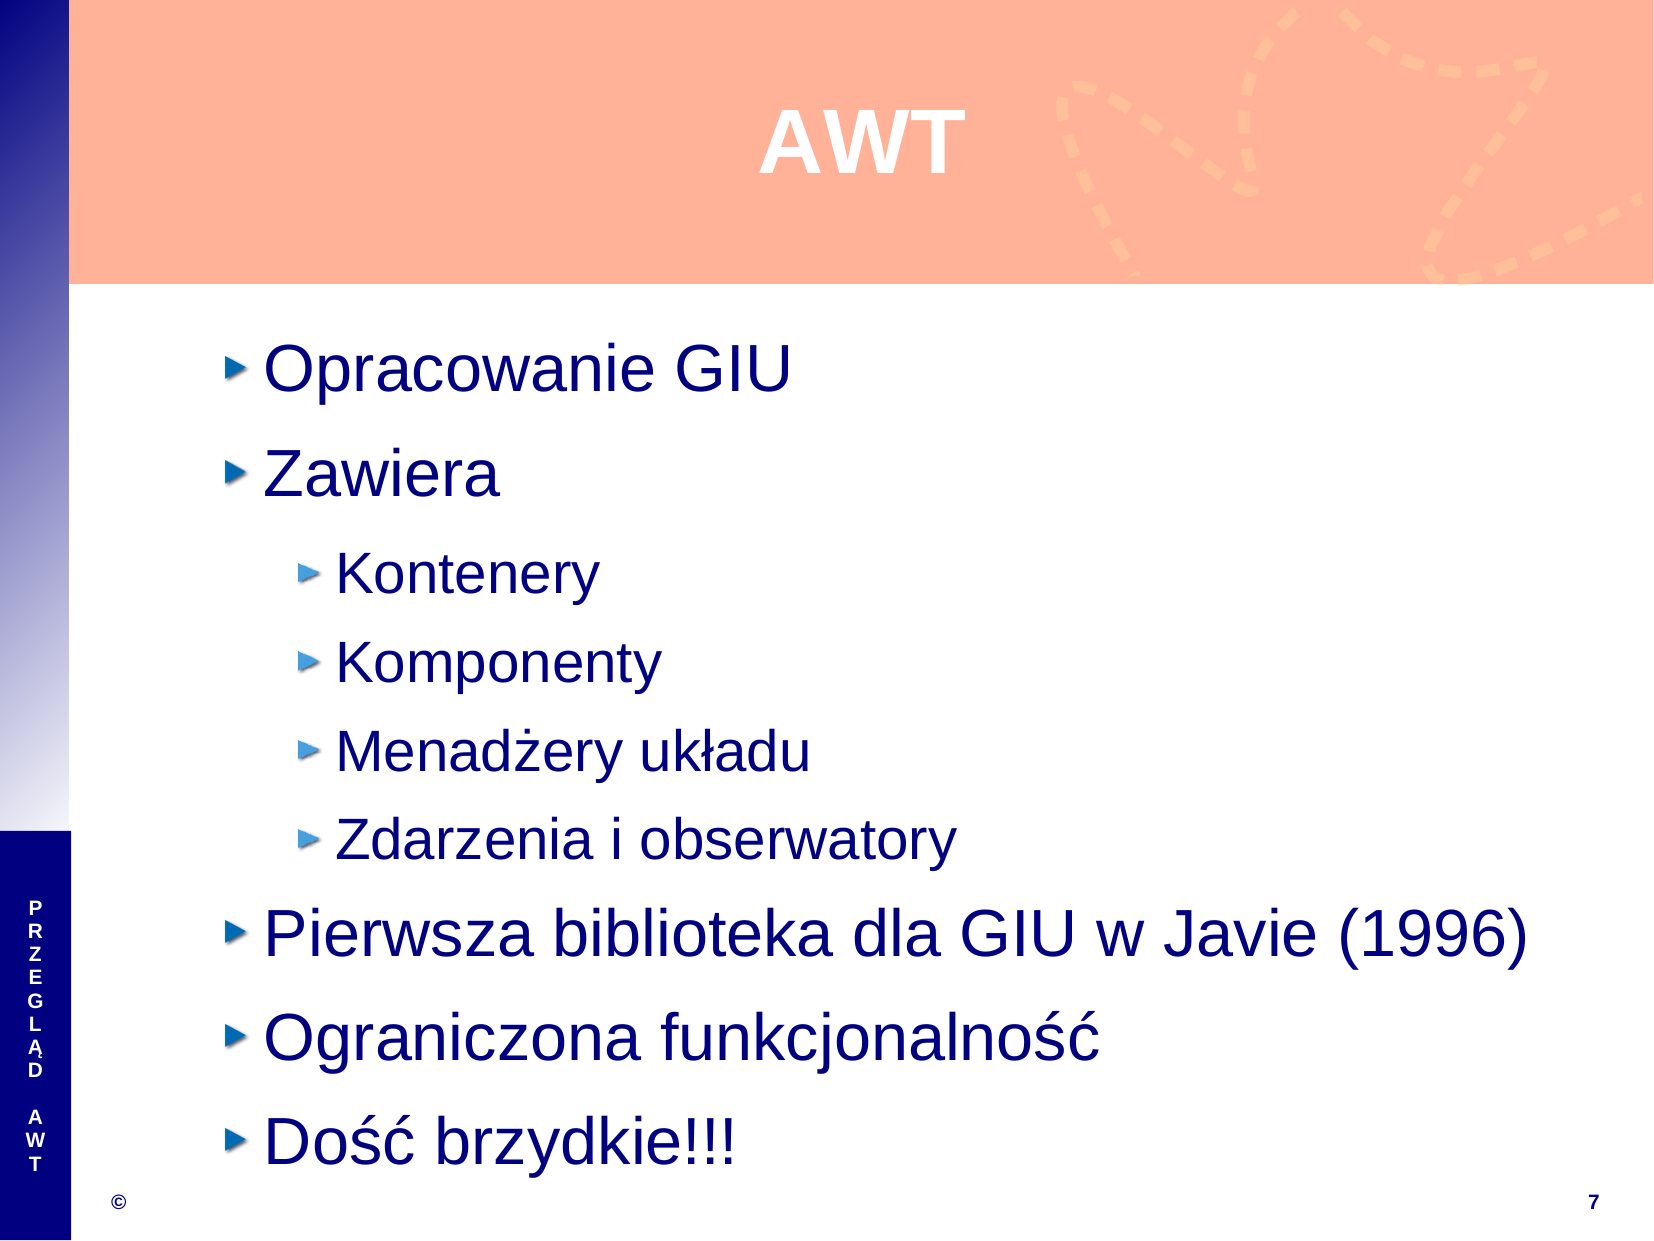

AWT
# Opracowanie GIU
Zawiera
Kontenery
Komponenty
Menadżery układu
Zdarzenia i obserwatory
Pierwsza biblioteka dla GIU w Javie (1996)
Ograniczona funkcjonalność
Dość brzydkie!!!
P
R
Z
E
G
L
Ą
D
A
W
T